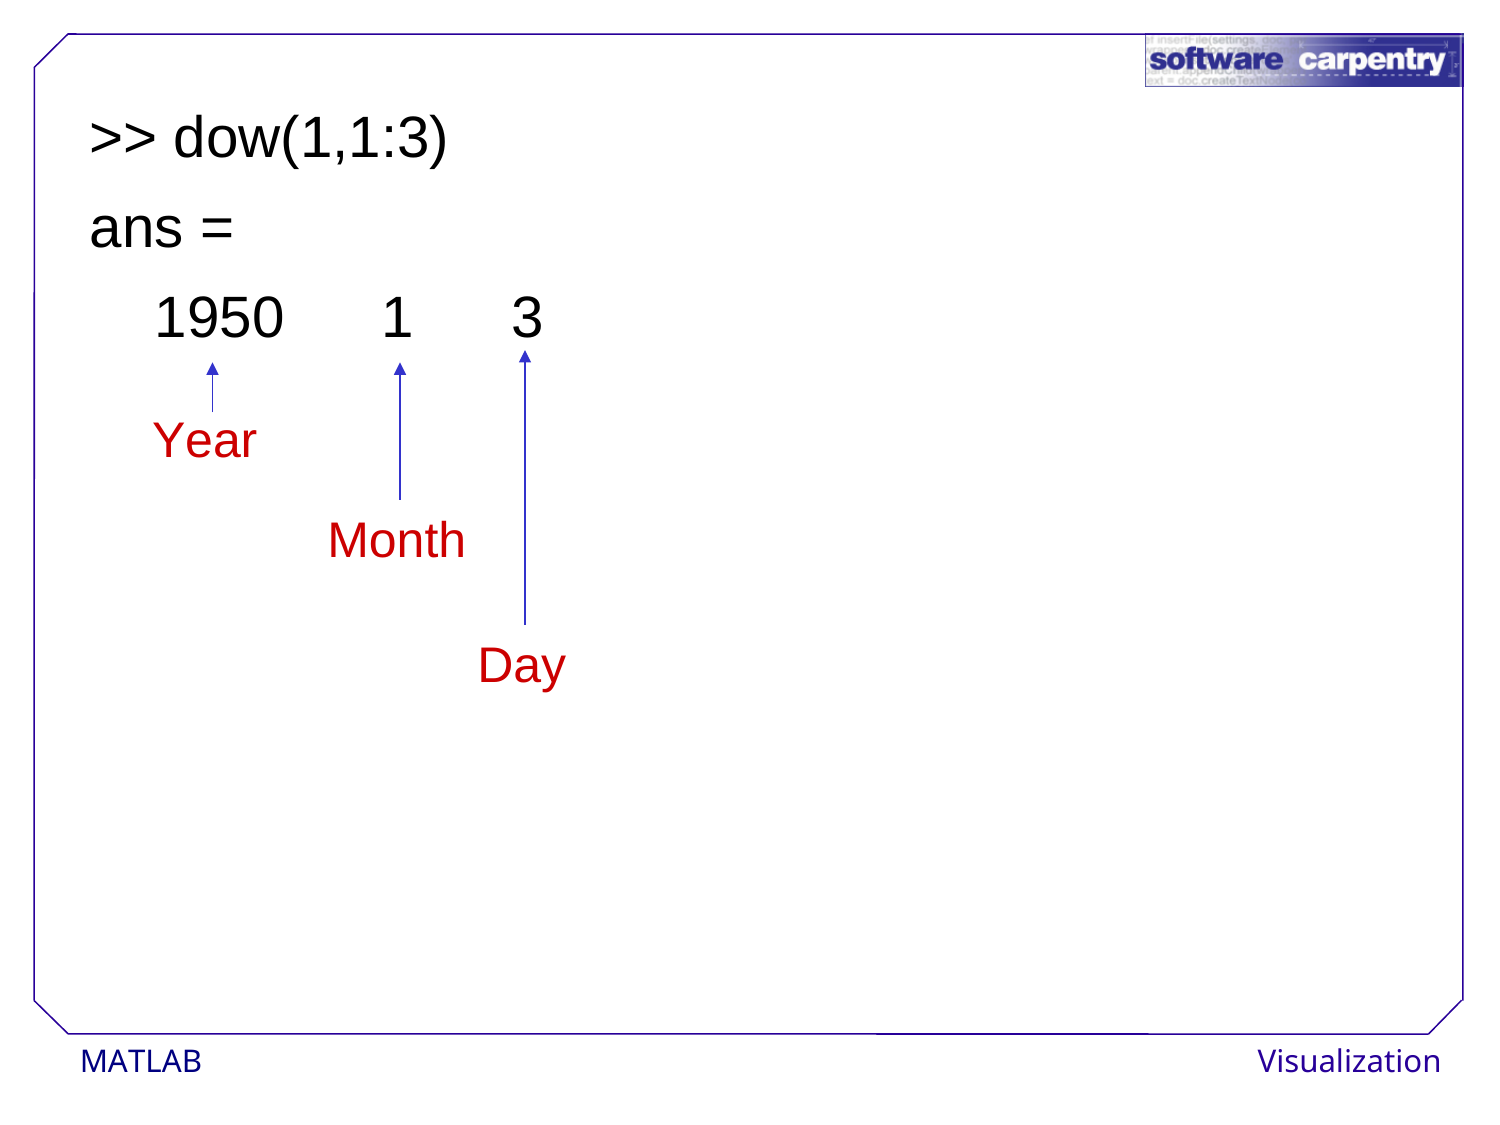

# >> dow(1,1:3)
ans =
 1950 1 3
Year
Month
Day